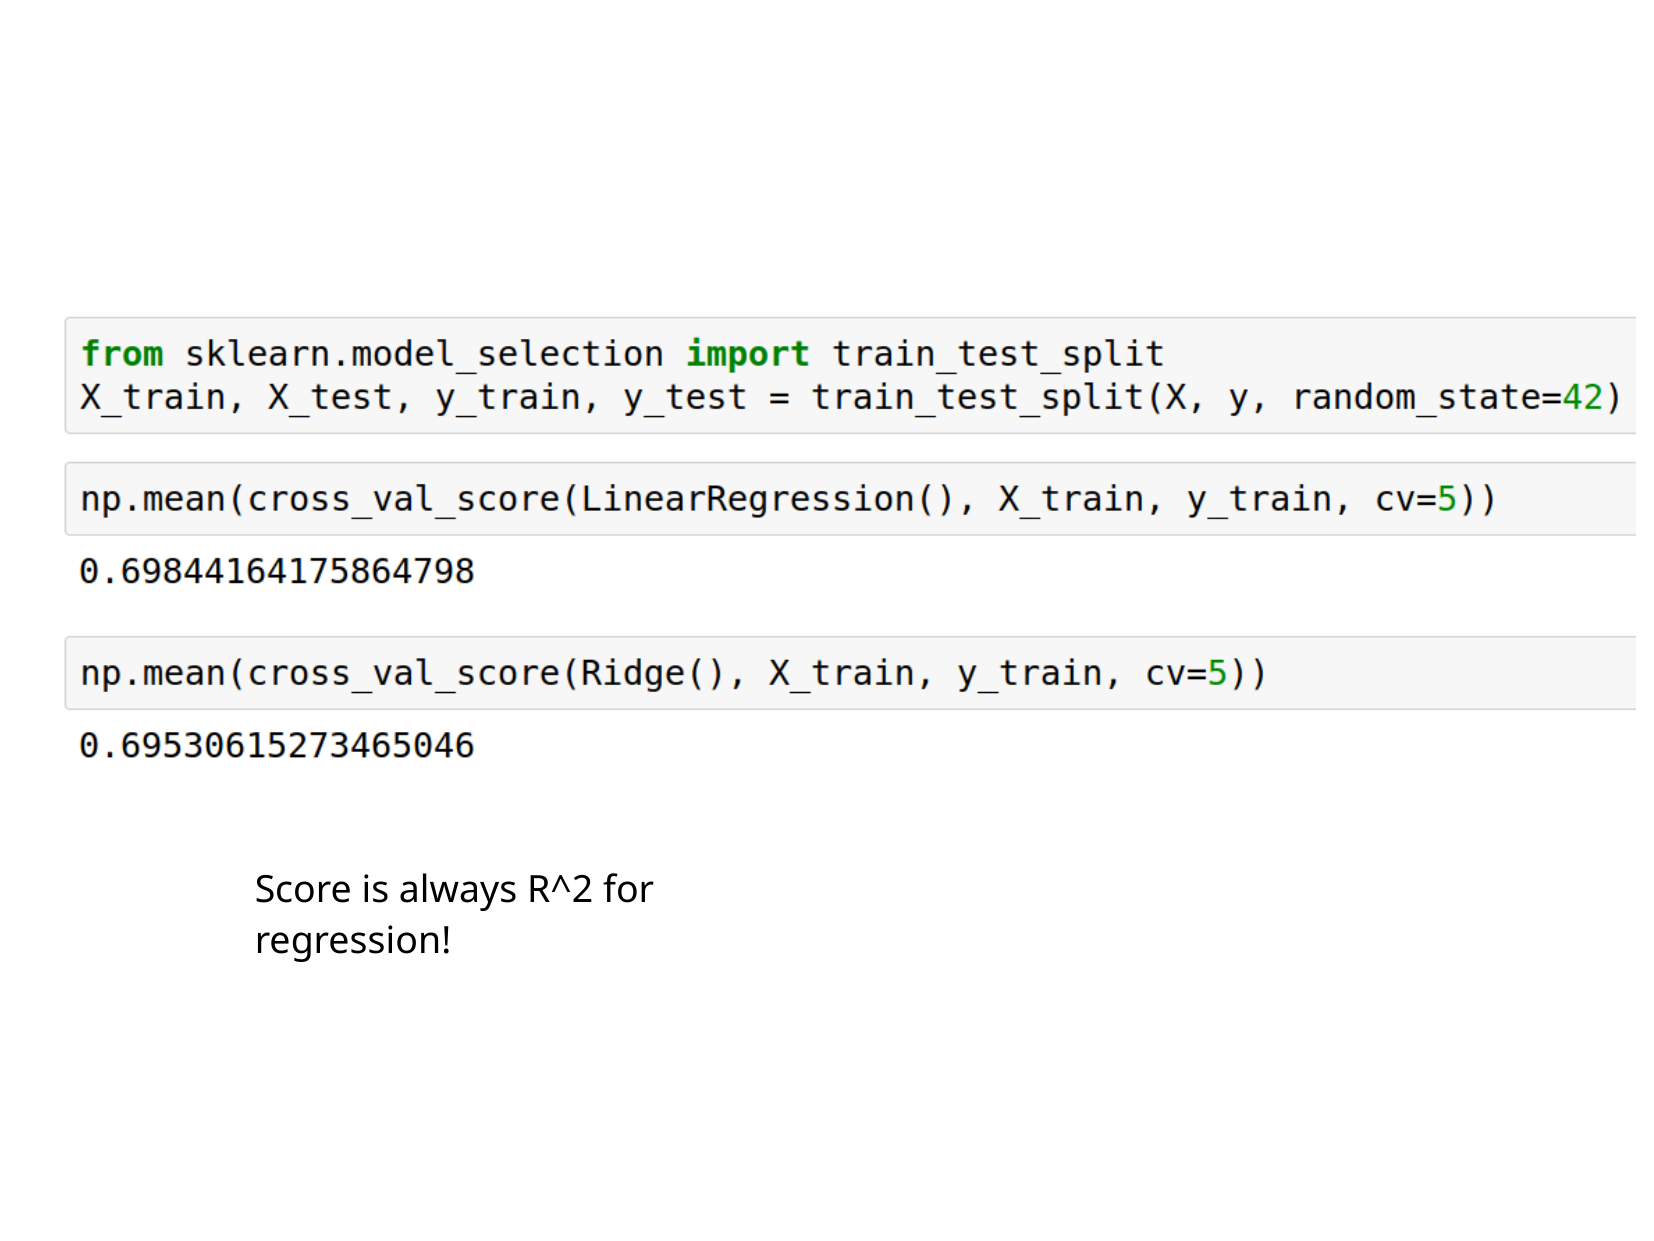

#
Score is always R^2 for regression!